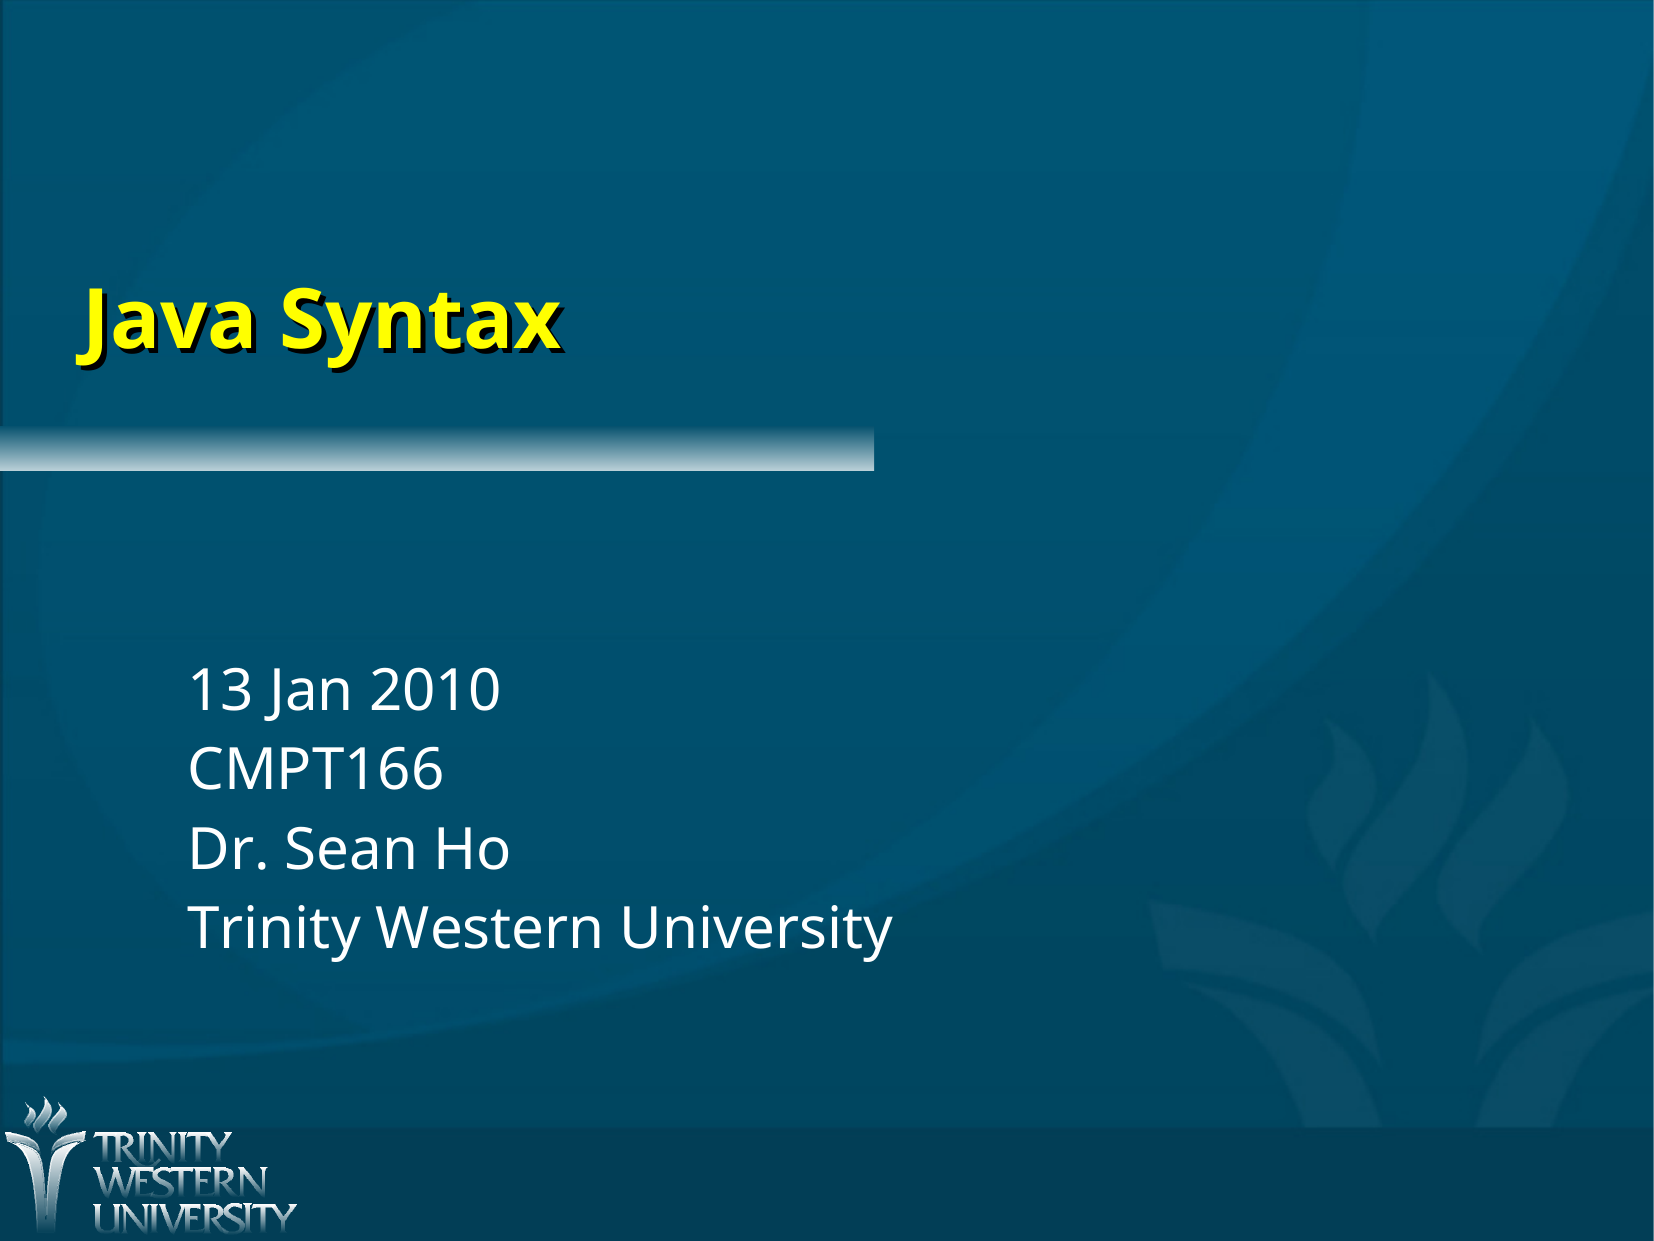

# Java Syntax
13 Jan 2010
CMPT166
Dr. Sean Ho
Trinity Western University